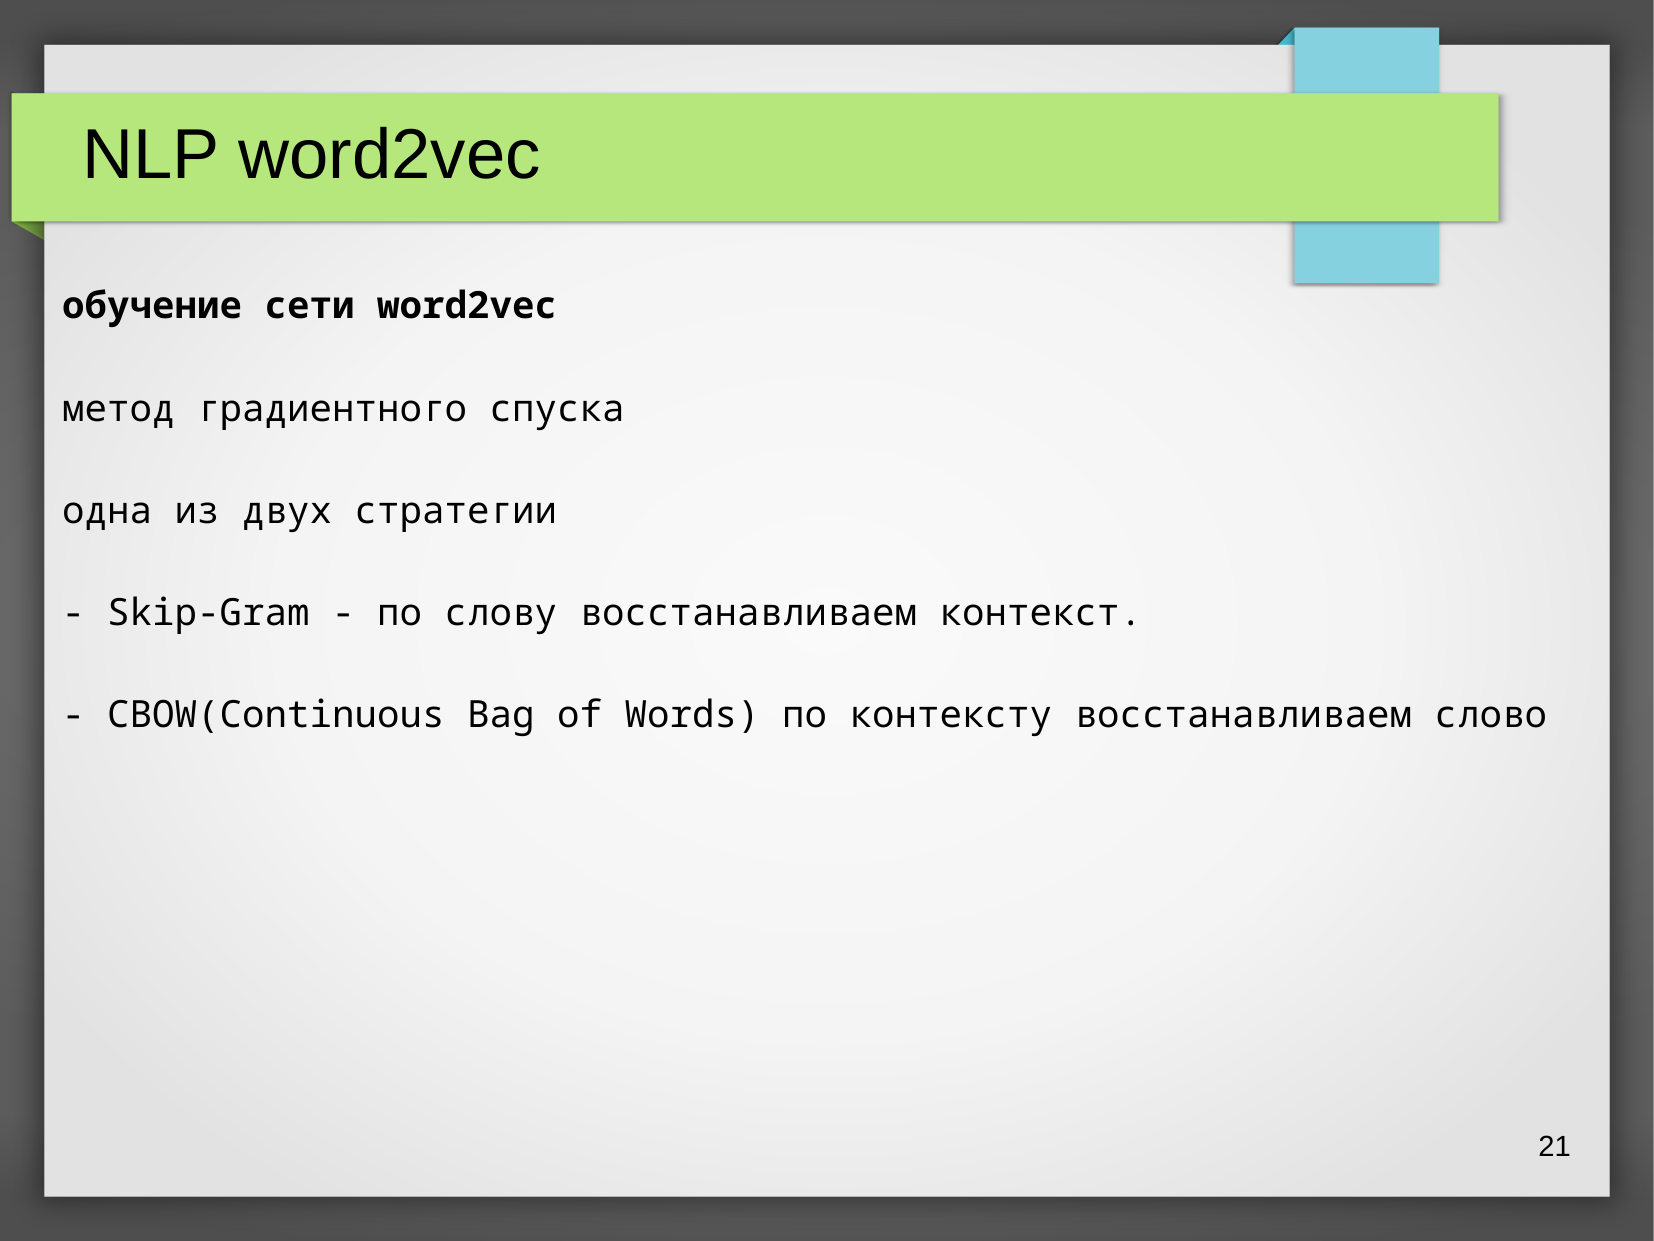

# NLP word2vec
обучение сети word2vec
метод градиентного спуска
одна из двух стратегии
- Skip-Gram - по слову восстанавливаем контекст.
- CBOW(Continuous Bag of Words) по контексту восстанавливаем слово
21